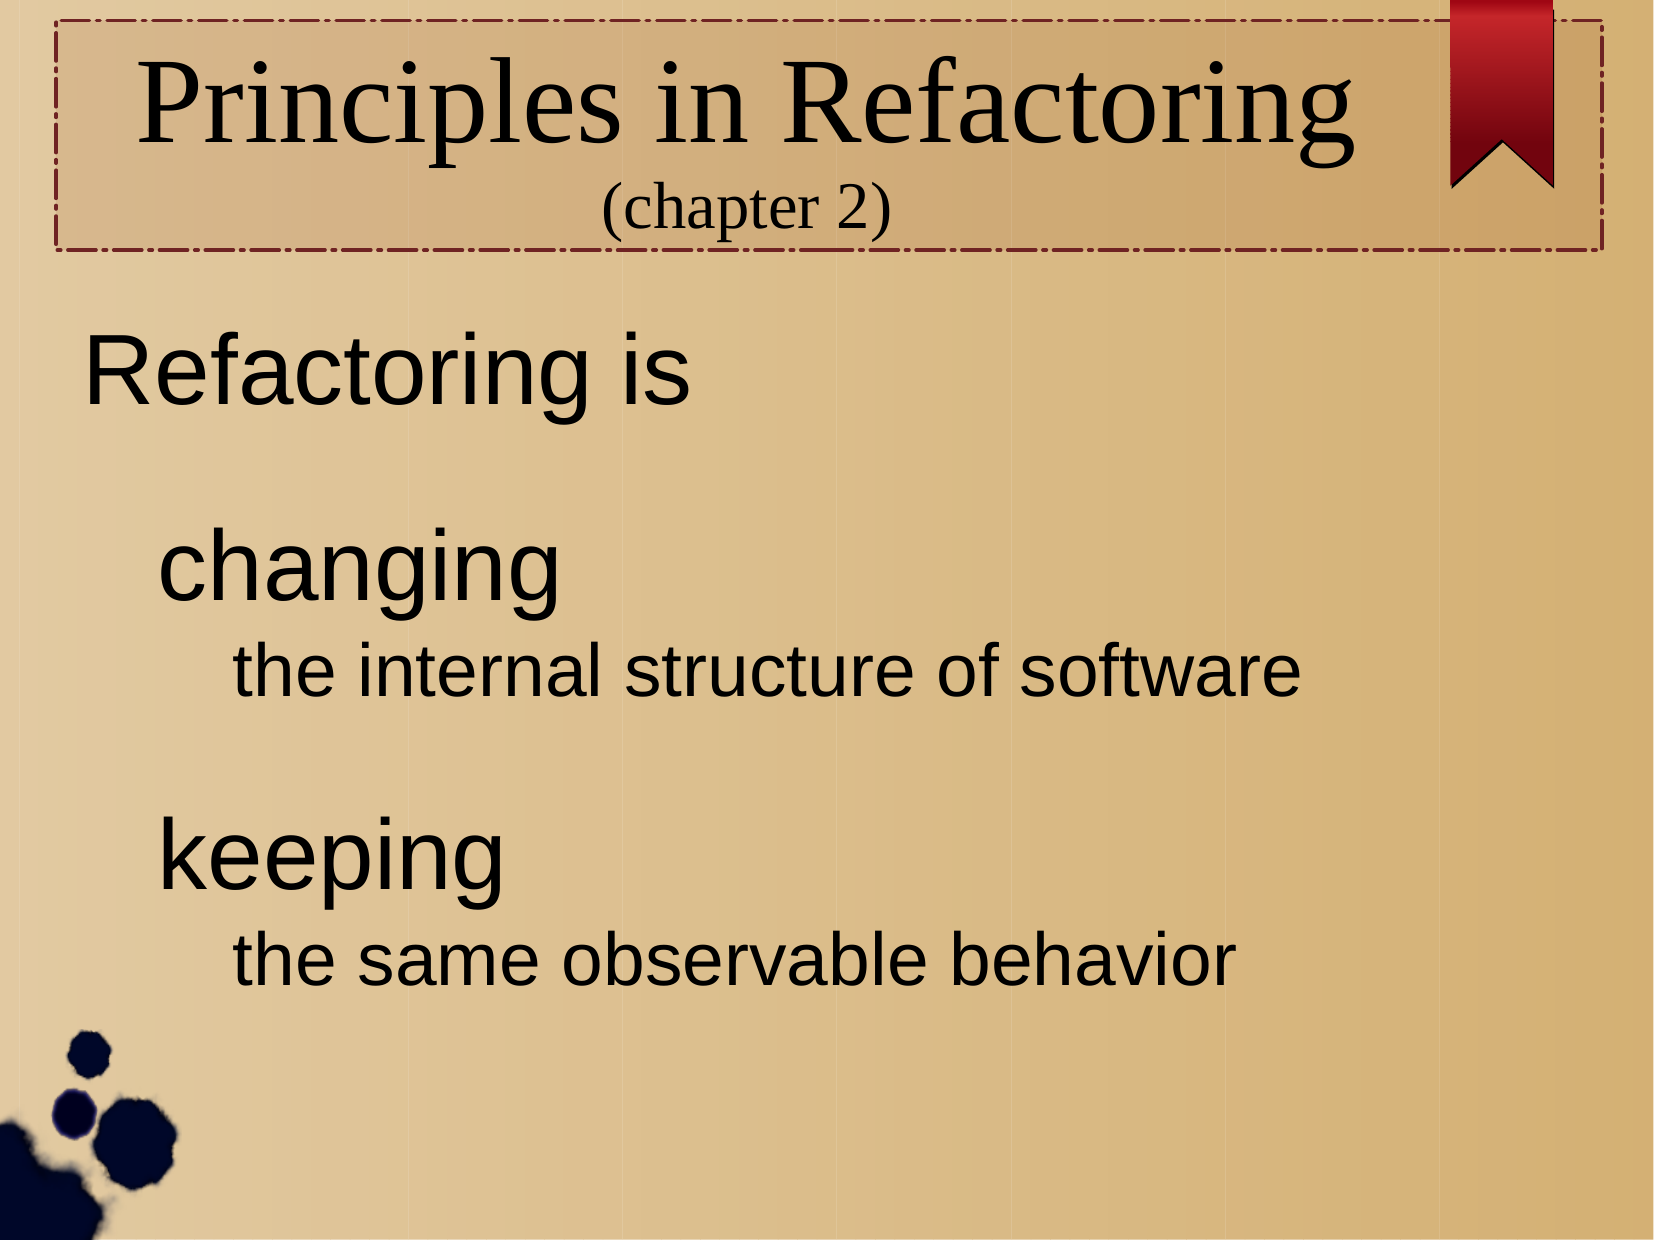

# Principles in Refactoring (chapter 2)
Refactoring is
	changing
		the internal structure of software
	keeping
		the same observable behavior